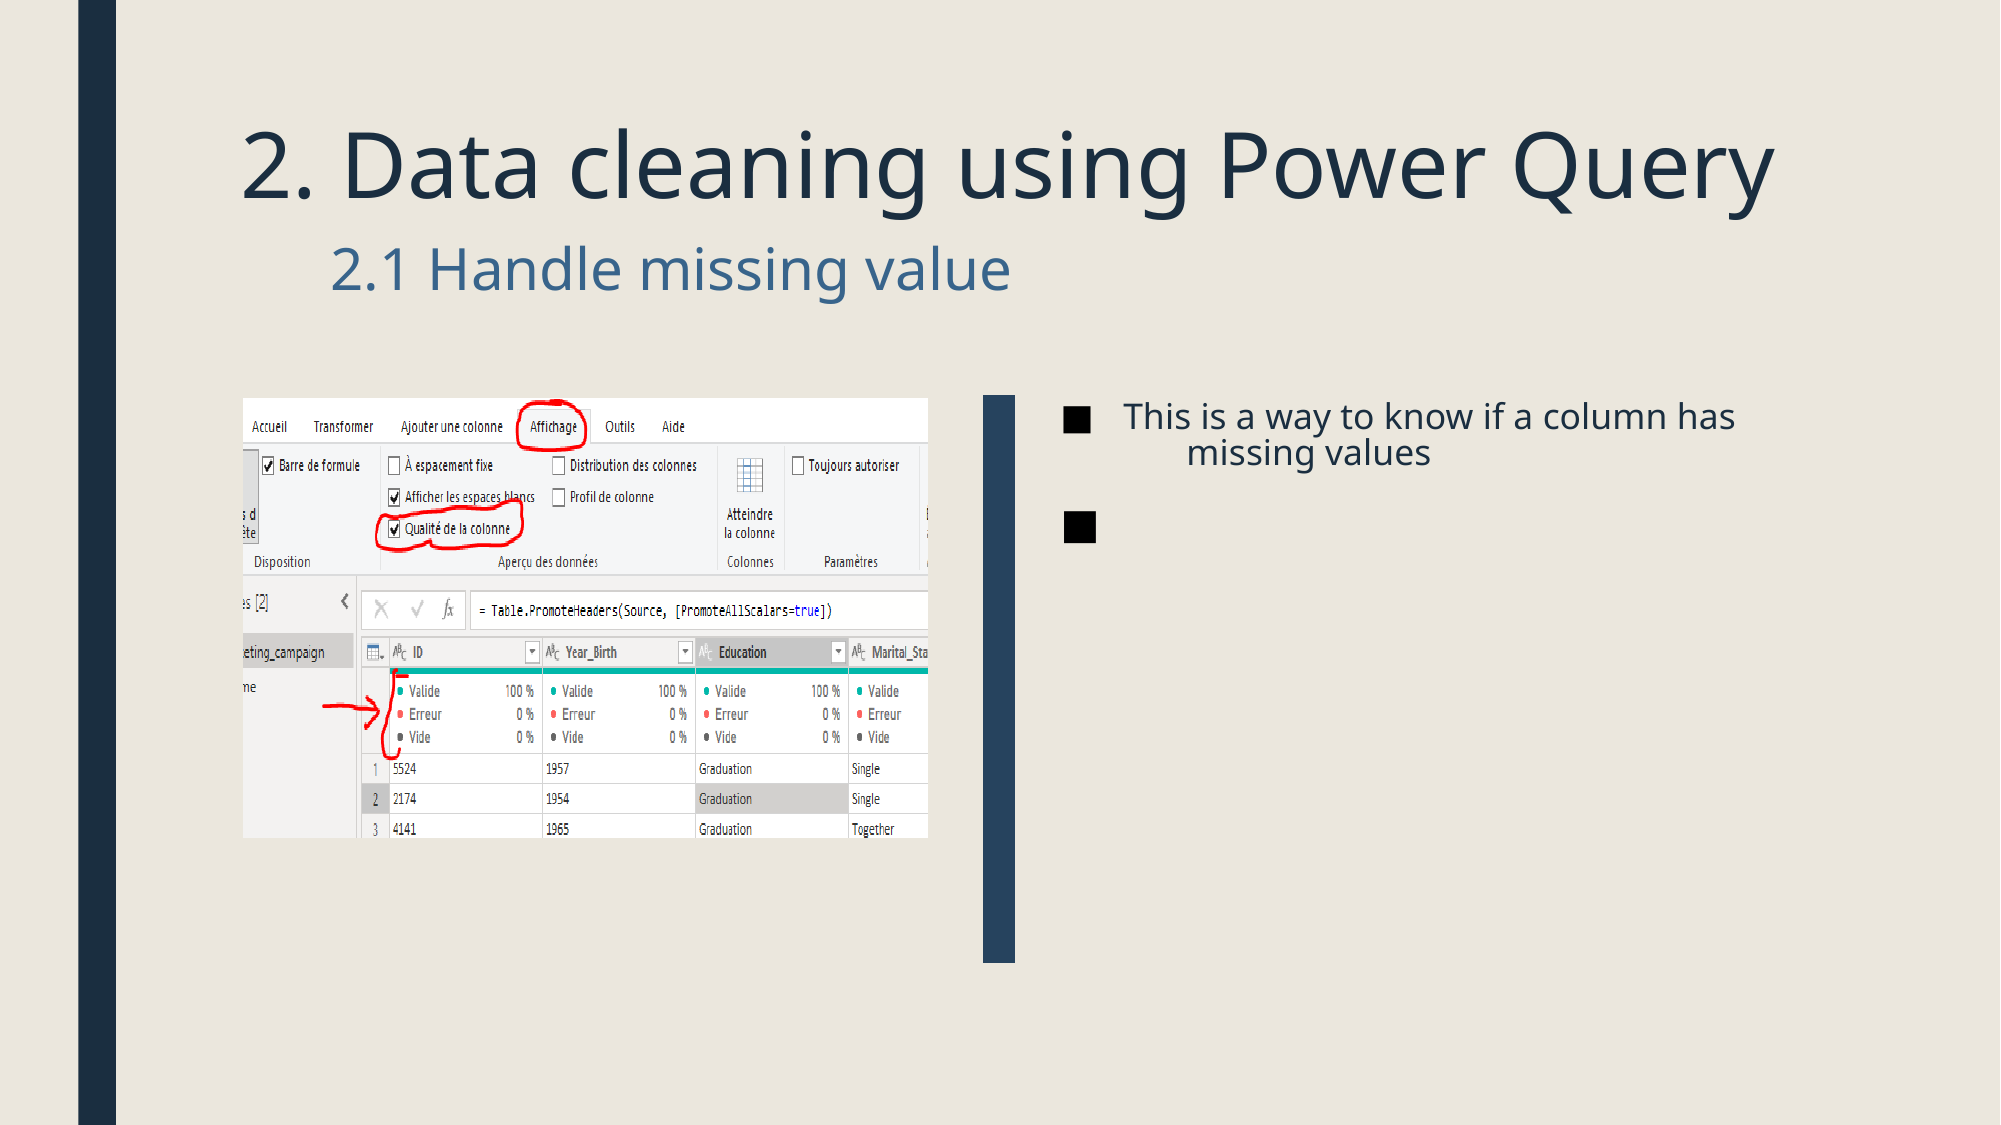

# 2. Data cleaning using Power Query
2.1 Handle missing value
This is a way to know if a column has missing values